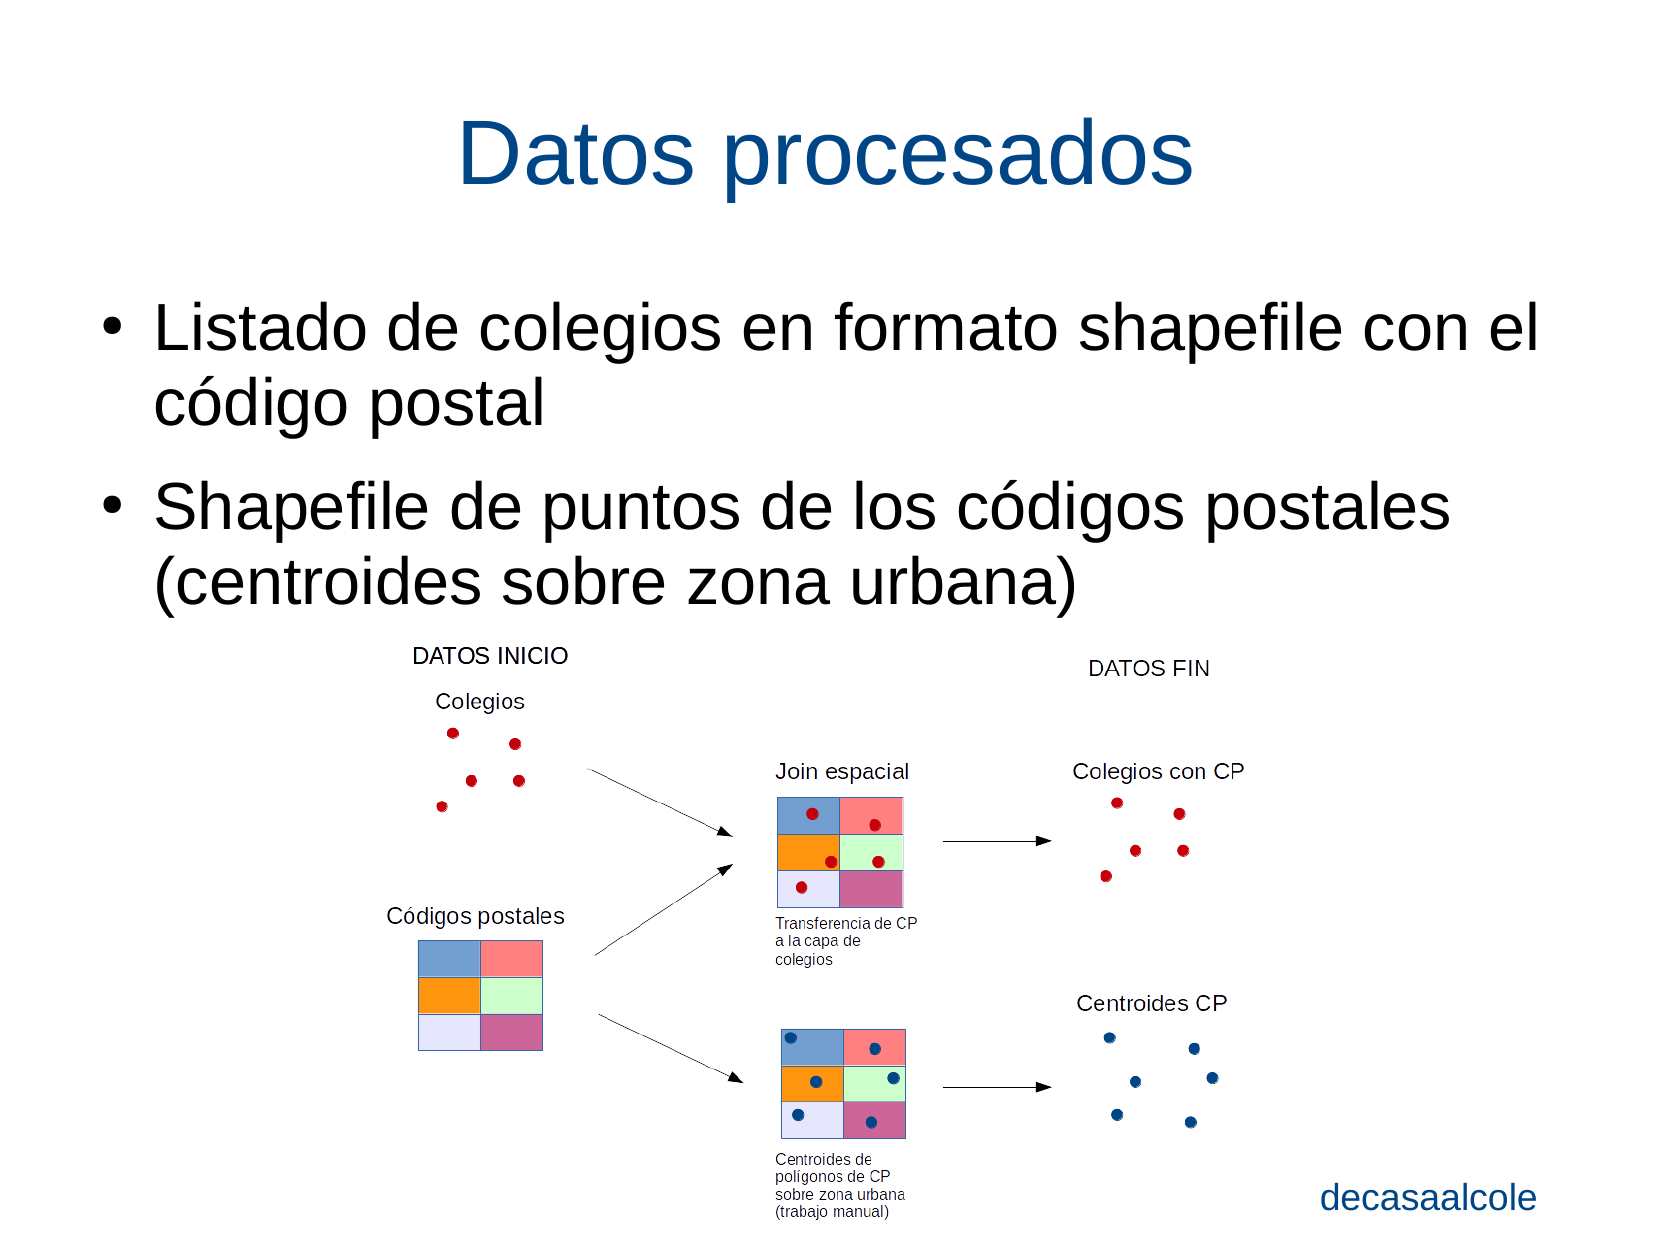

# Datos procesados
Listado de colegios en formato shapefile con el código postal
Shapefile de puntos de los códigos postales (centroides sobre zona urbana)
decasaalcole